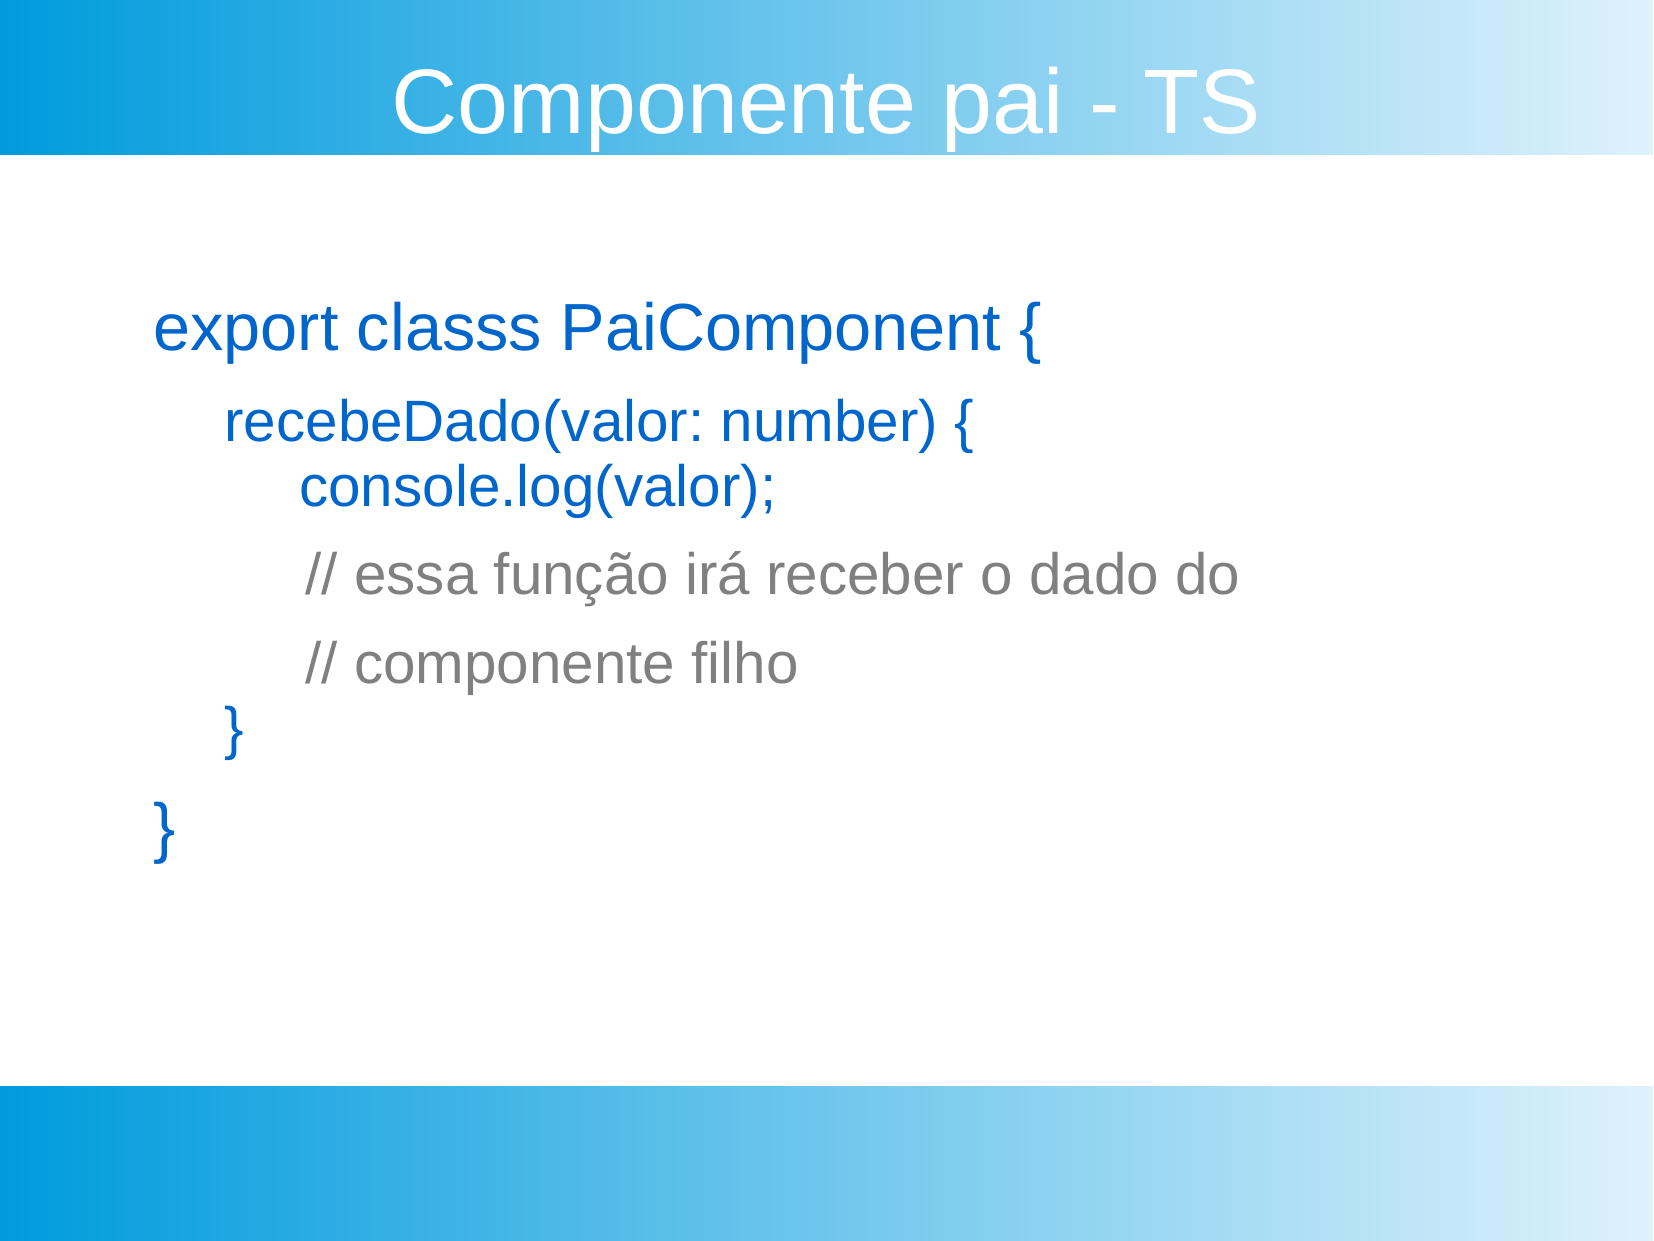

# Componente pai - TS
export classs PaiComponent {
recebeDado(valor: number) {
	console.log(valor);
 // essa função irá receber o dado do
 // componente filho
}
}